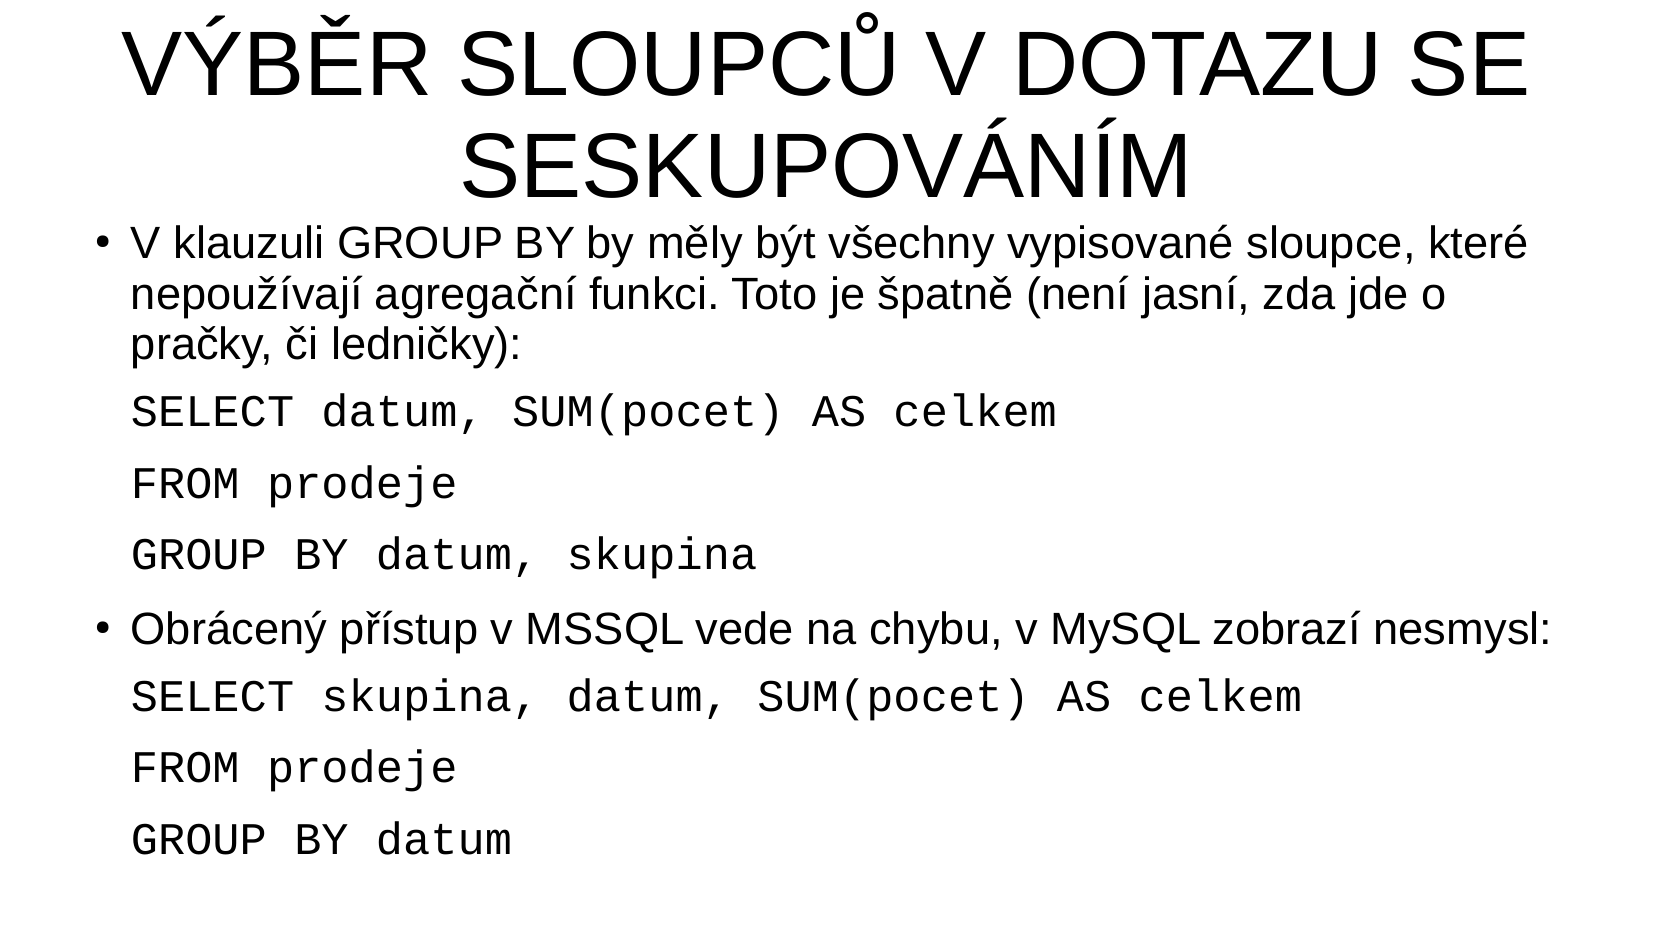

# VÝBĚR SLOUPCŮ V DOTAZU SE SESKUPOVÁNÍM
V klauzuli GROUP BY by měly být všechny vypisované sloupce, které nepoužívají agregační funkci. Toto je špatně (není jasní, zda jde o pračky, či ledničky):
SELECT datum, SUM(pocet) AS celkem
FROM prodeje
GROUP BY datum, skupina
Obrácený přístup v MSSQL vede na chybu, v MySQL zobrazí nesmysl:
SELECT skupina, datum, SUM(pocet) AS celkem
FROM prodeje
GROUP BY datum